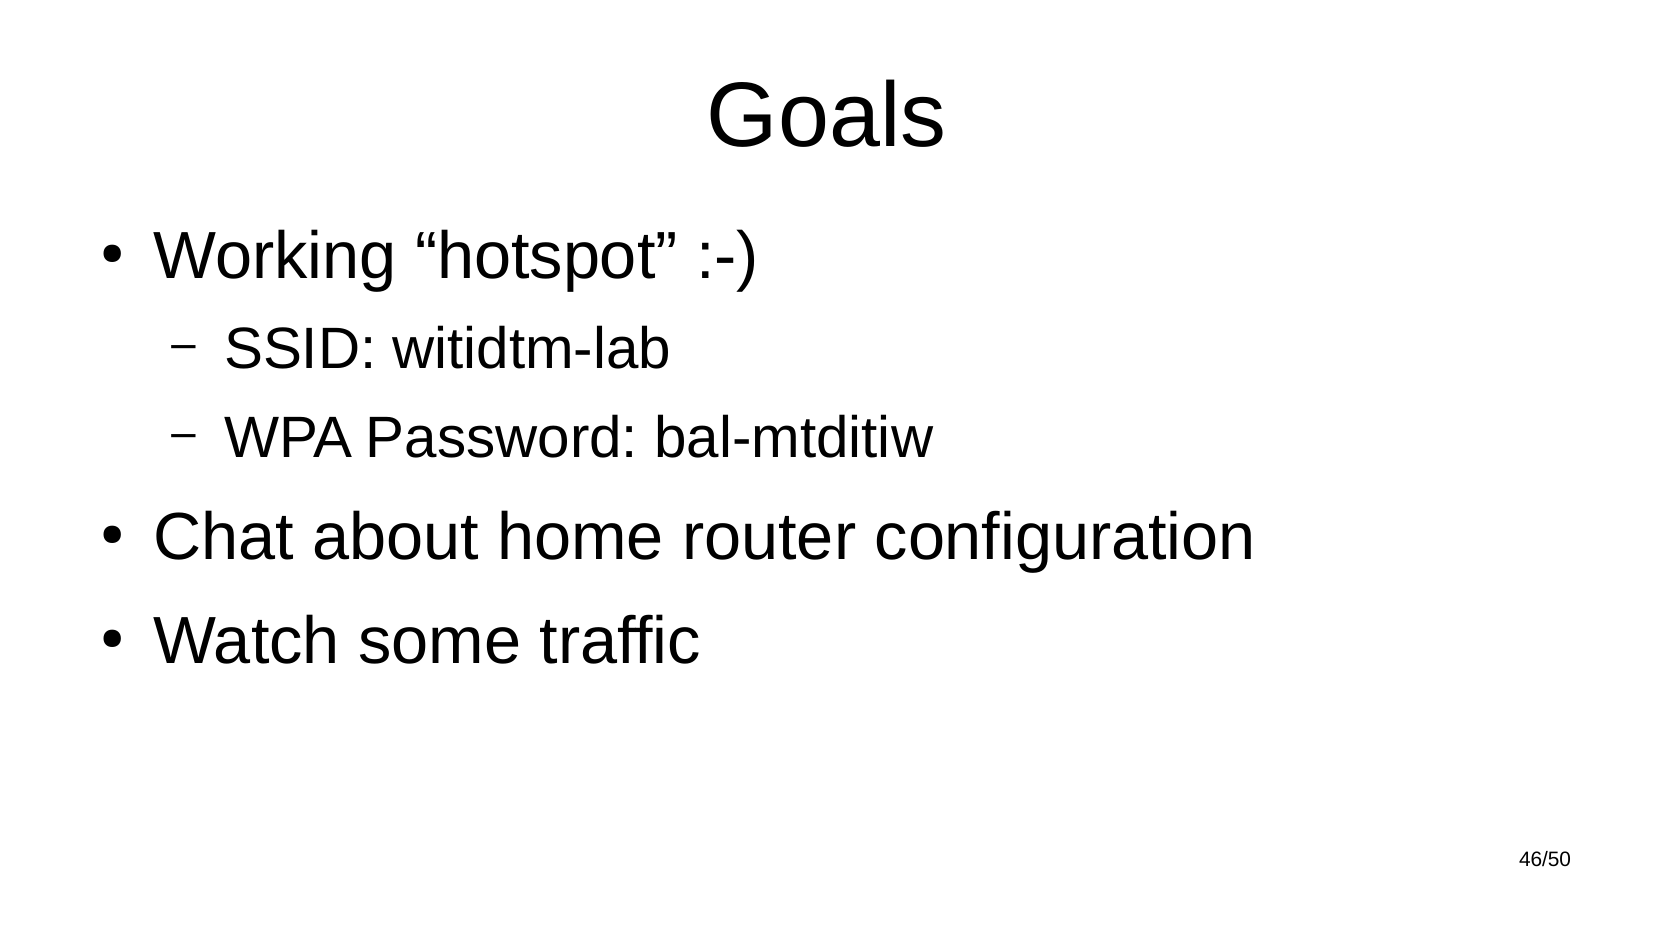

# Goals
Working “hotspot” :-)
SSID: witidtm-lab
WPA Password: bal-mtditiw
Chat about home router configuration
Watch some traffic
46